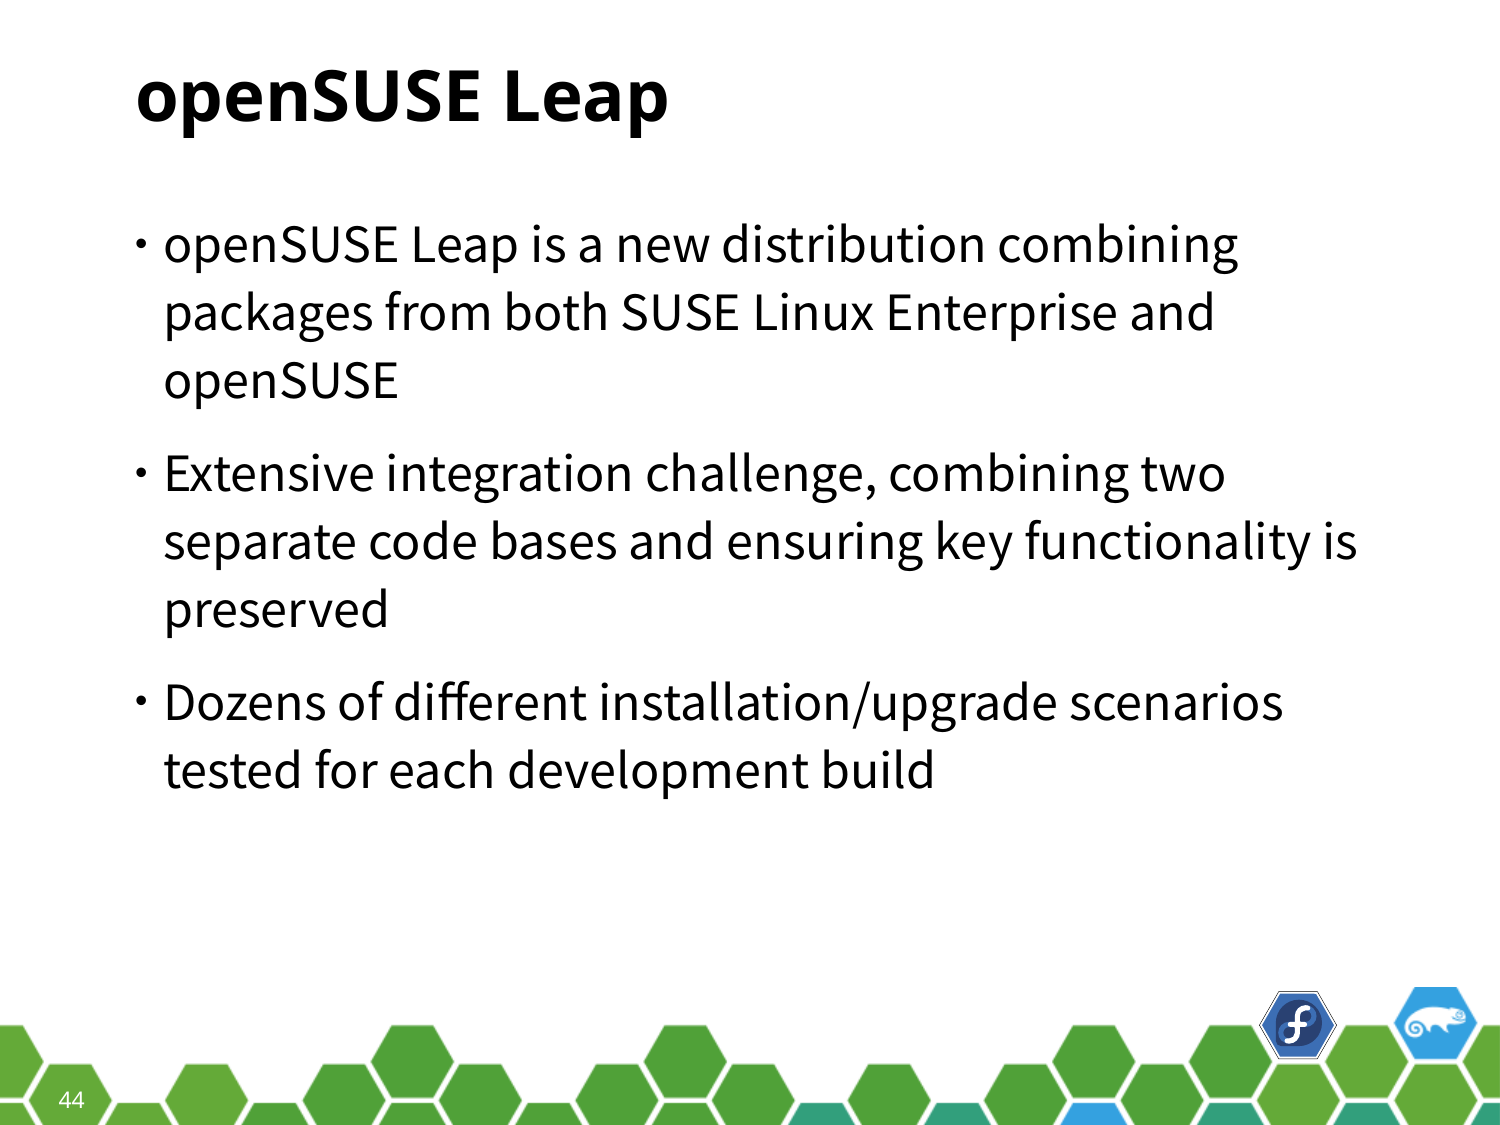

# openSUSE Leap
openSUSE Leap is a new distribution combining packages from both SUSE Linux Enterprise and openSUSE
Extensive integration challenge, combining two separate code bases and ensuring key functionality is preserved
Dozens of different installation/upgrade scenarios tested for each development build